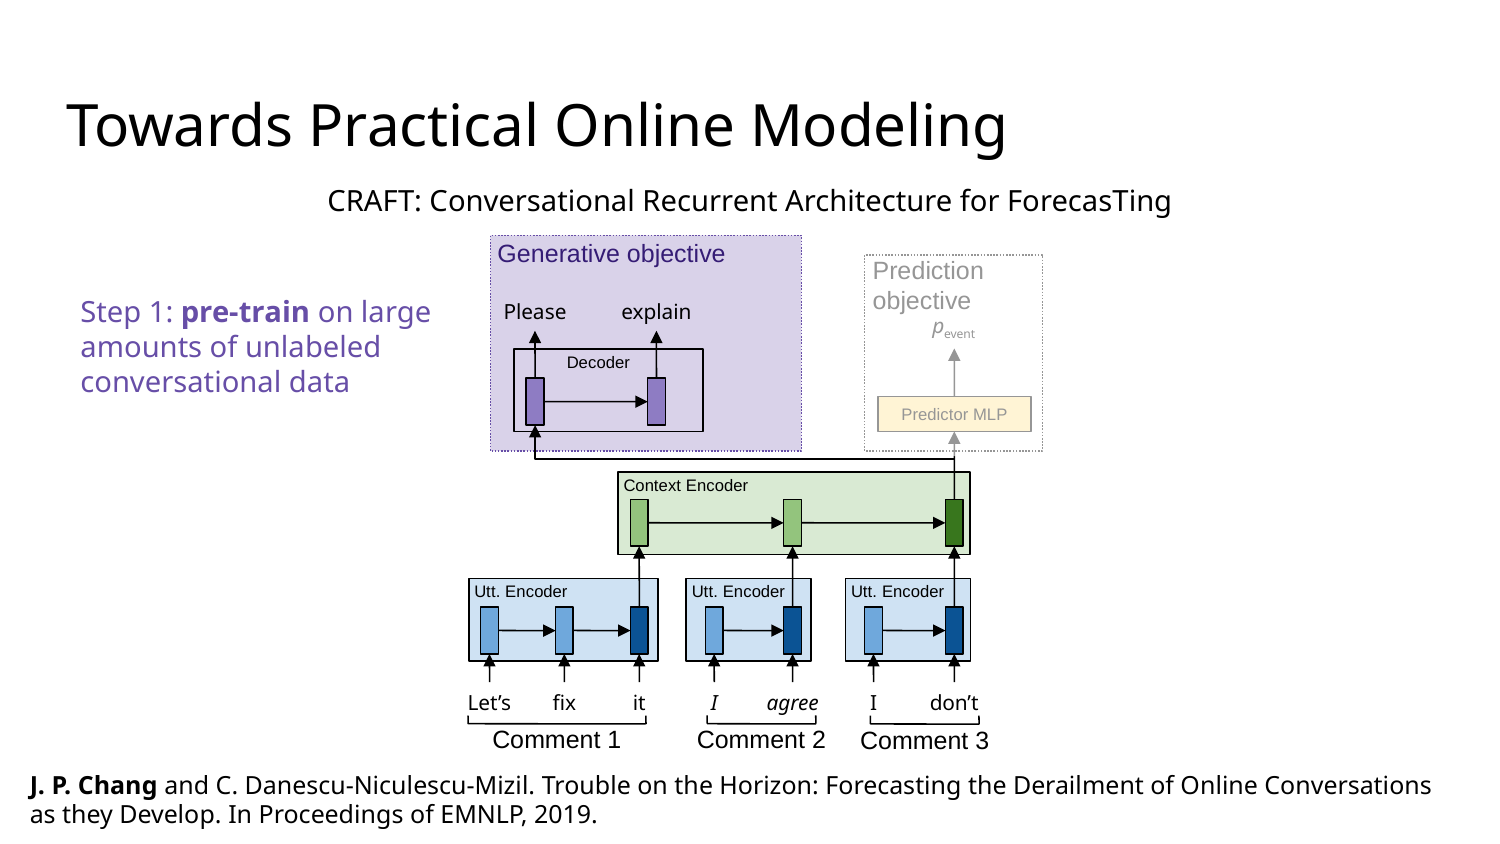

# Towards Practical Online Modeling
CRAFT: Conversational Recurrent Architecture for ForecasTing
Generative objective
Prediction objective
Step 1: pre-train on large amounts of unlabeled conversational data
Please
explain
pevent
Decoder
Predictor MLP
Context Encoder
Utt. Encoder
Utt. Encoder
Utt. Encoder
Let’s
fix
it
I
agree
I
don’t
Comment 1
Comment 2
Comment 3
J. P. Chang and C. Danescu-Niculescu-Mizil. Trouble on the Horizon: Forecasting the Derailment of Online Conversations as they Develop. In Proceedings of EMNLP, 2019.